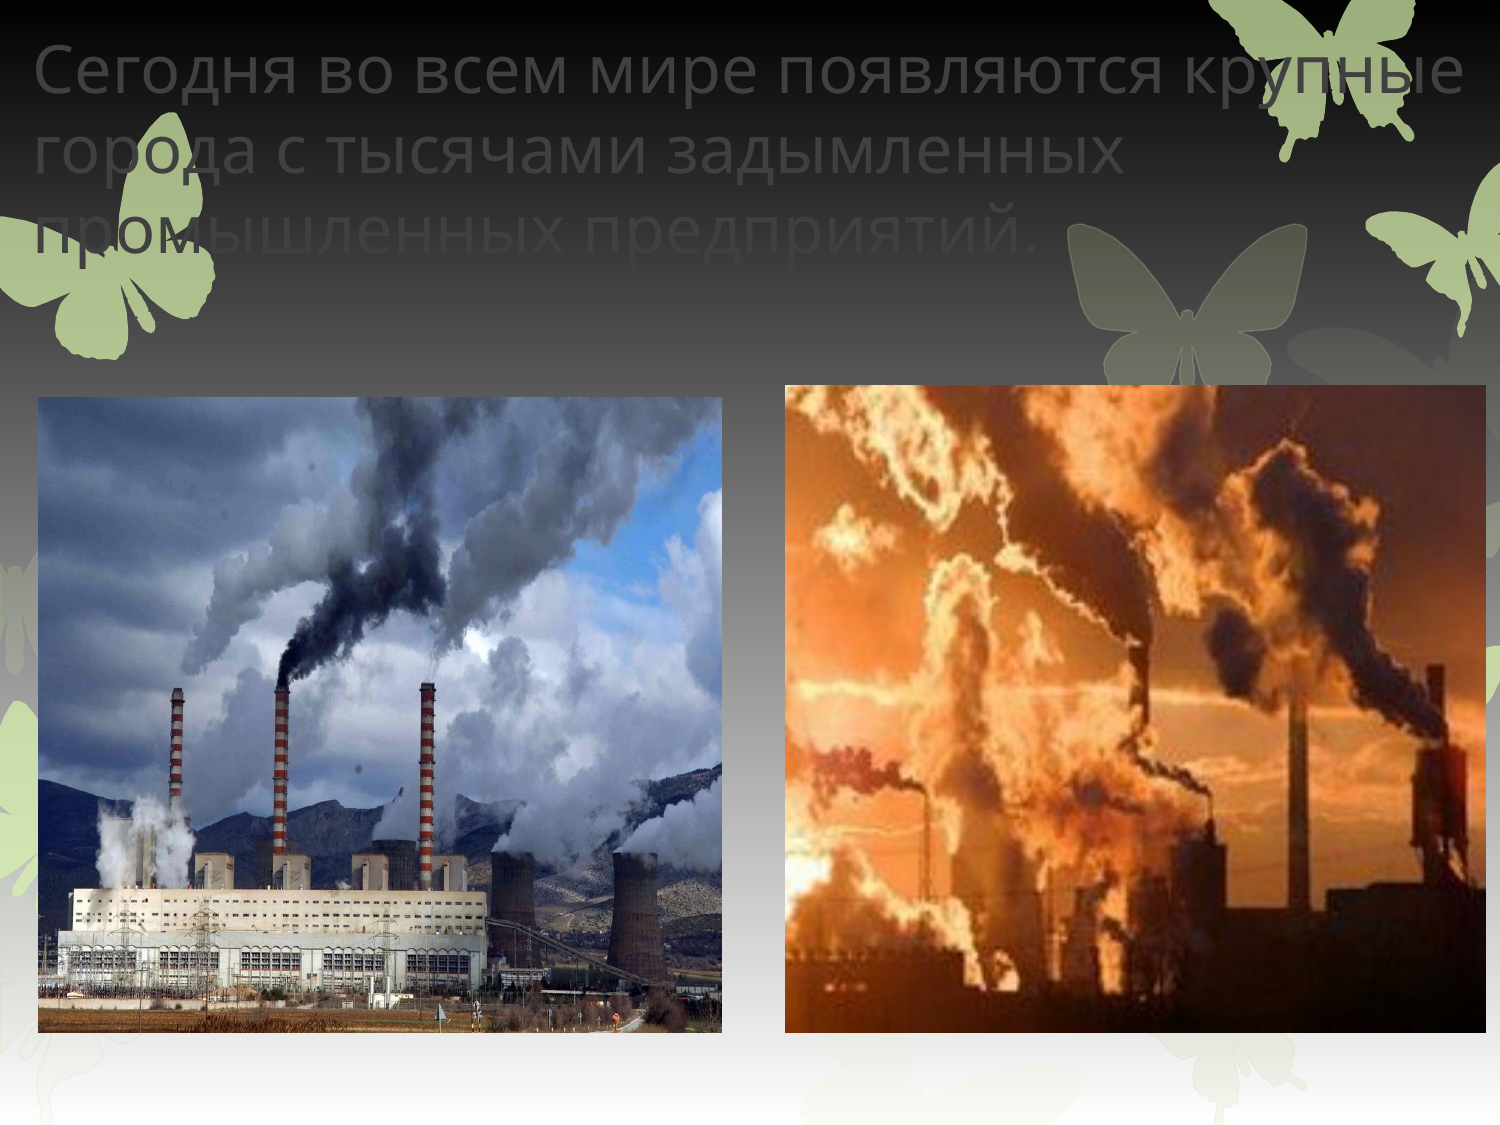

# Сегодня во всем мире появляются крупные города с тысячами задымленных промышленных предприятий.